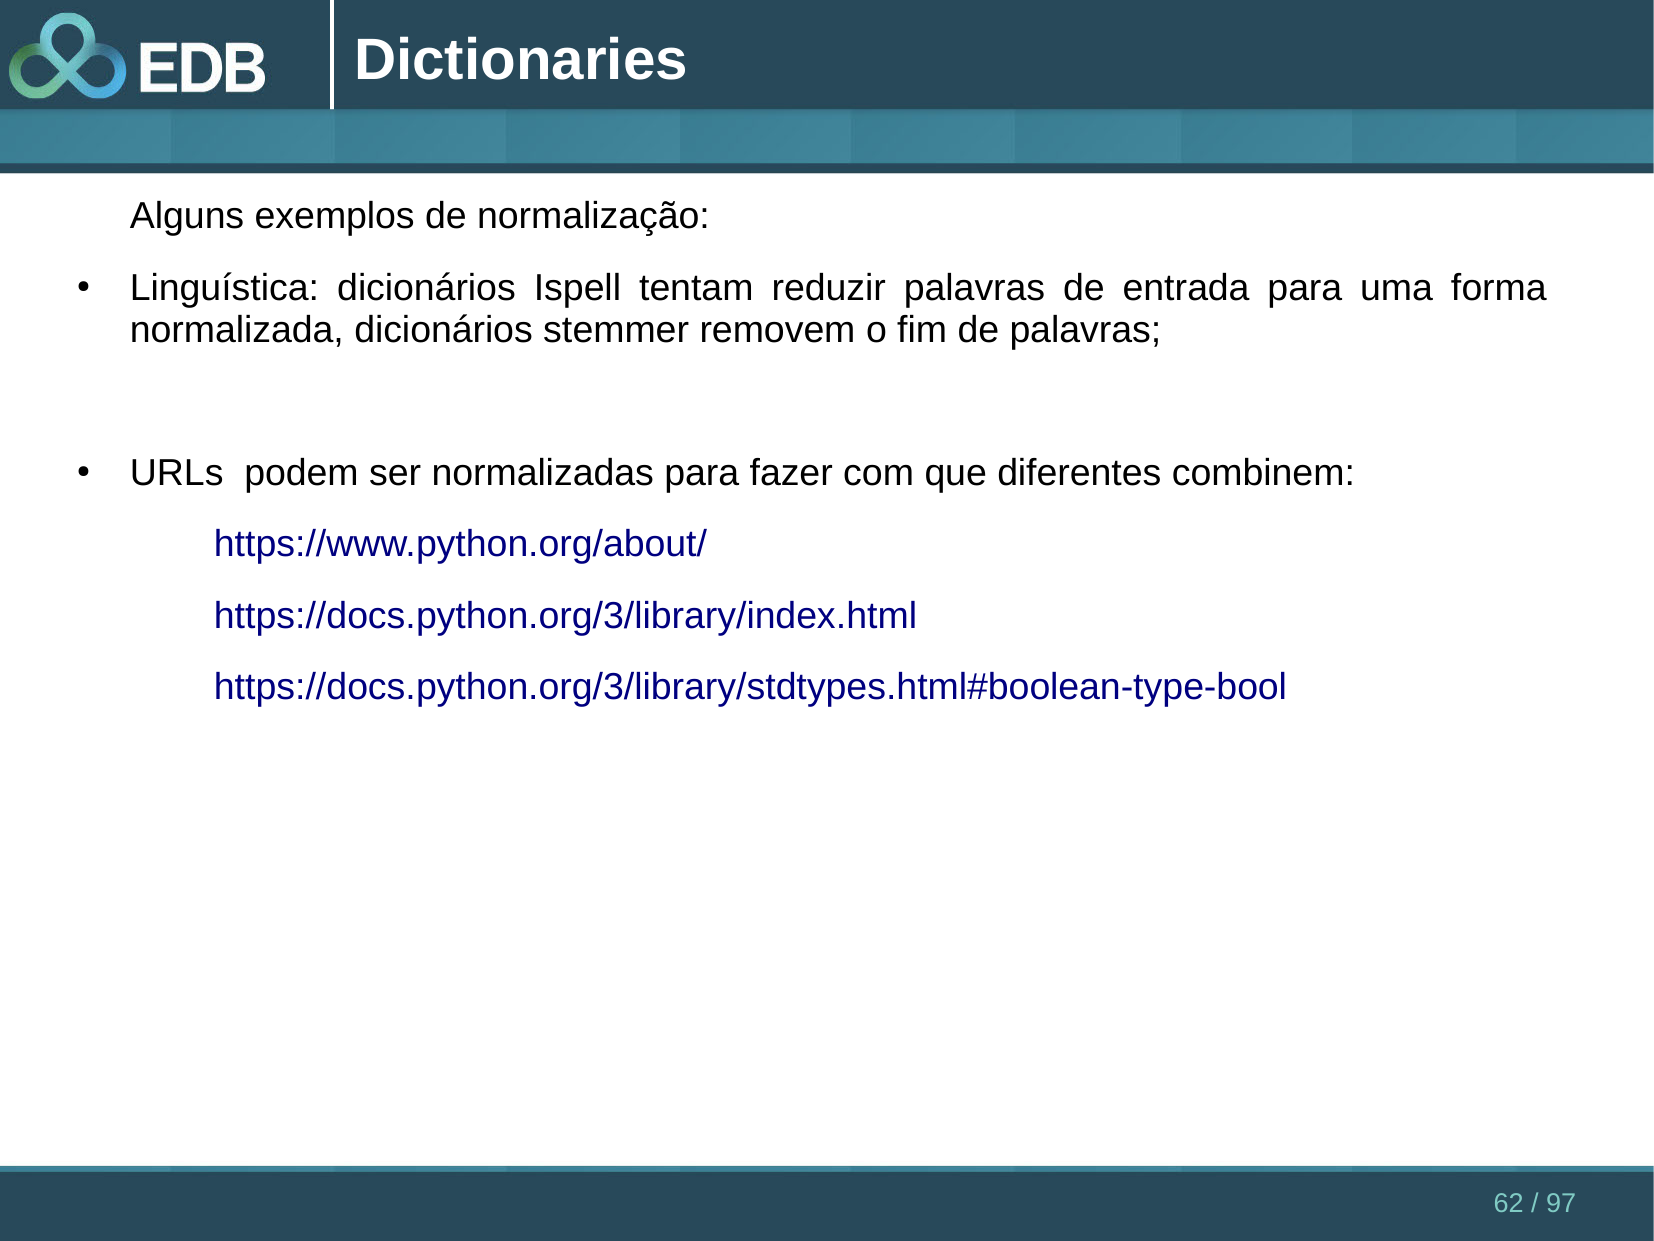

# Dictionaries
Alguns exemplos de normalização:
Linguística: dicionários Ispell tentam reduzir palavras de entrada para uma forma normalizada, dicionários stemmer removem o fim de palavras;
URLs podem ser normalizadas para fazer com que diferentes combinem:
 https://www.python.org/about/
 https://docs.python.org/3/library/index.html
 https://docs.python.org/3/library/stdtypes.html#boolean-type-bool